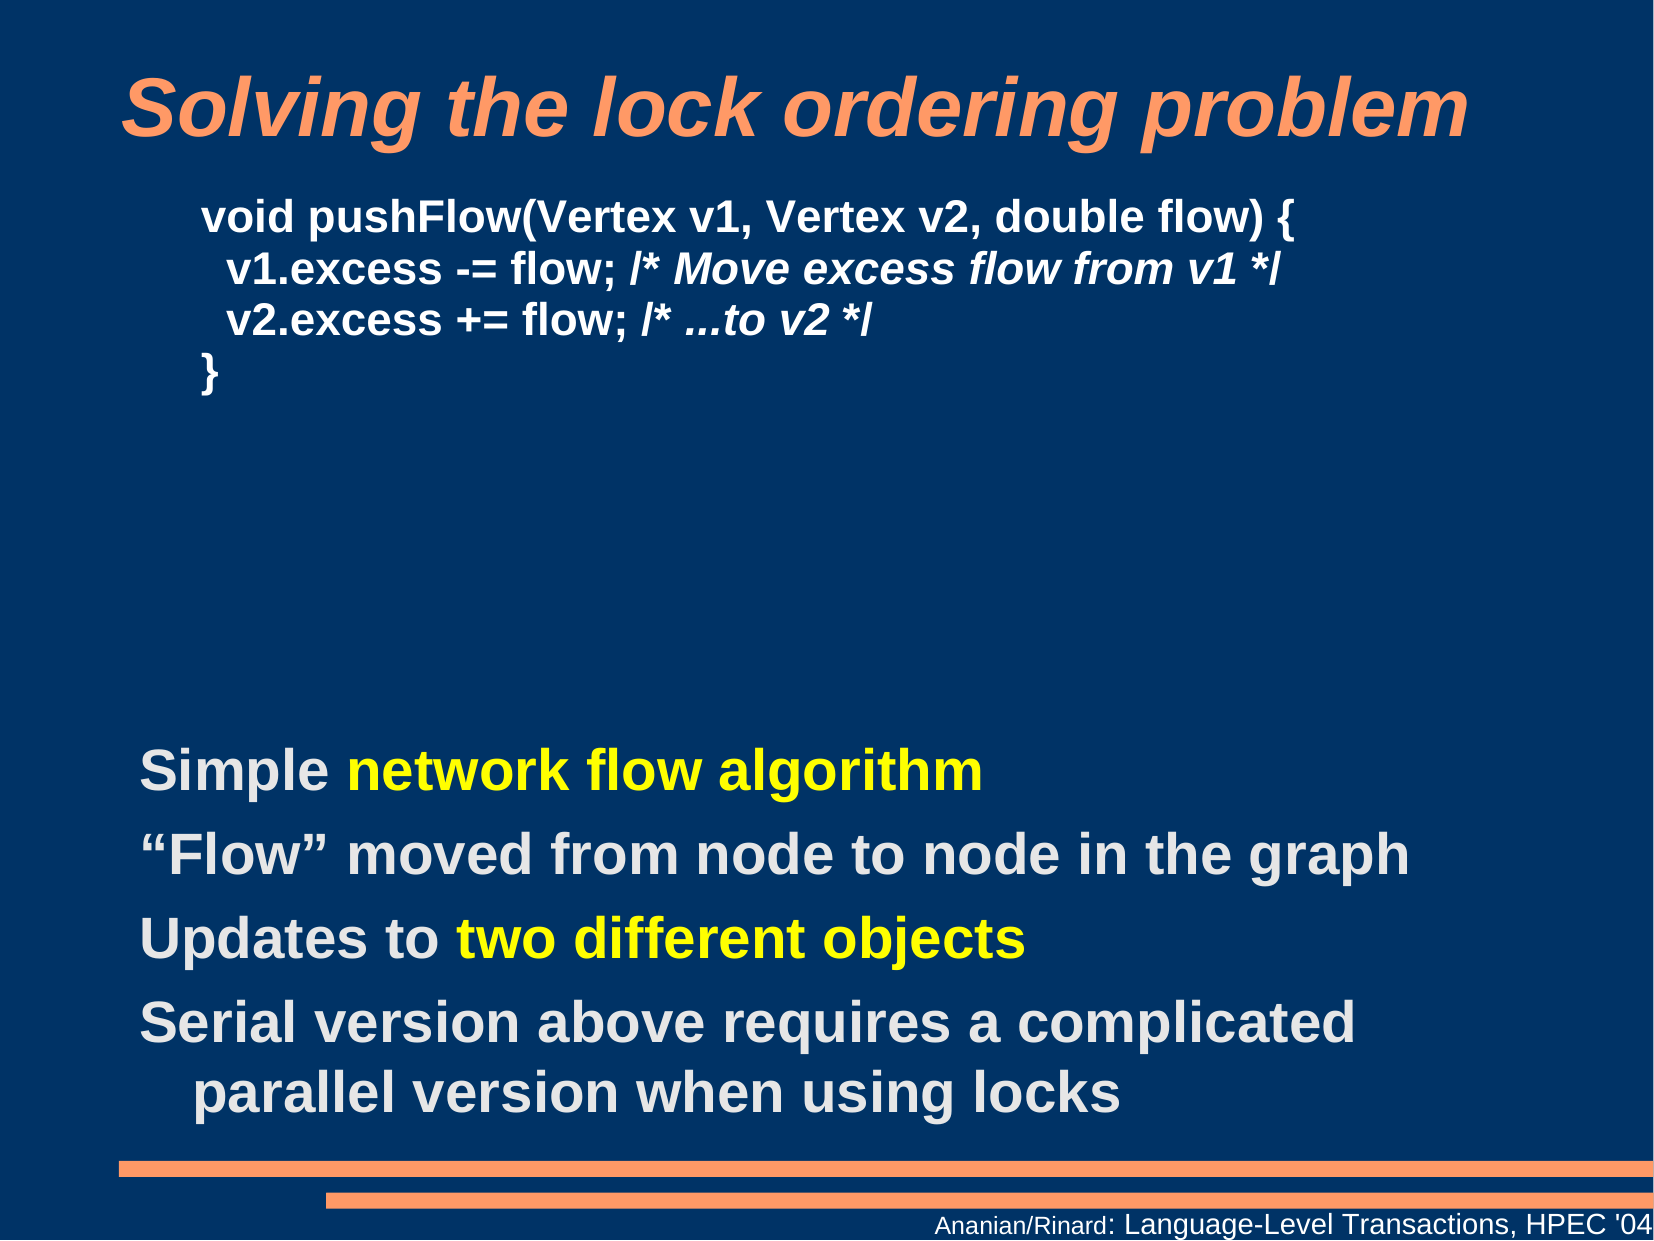

# Solving the lock ordering problem
void pushFlow(Vertex v1, Vertex v2, double flow) {
 v1.excess -= flow; /* Move excess flow from v1 */
 v2.excess += flow; /* ...to v2 */
}
Simple network flow algorithm
“Flow” moved from node to node in the graph
Updates to two different objects
Serial version above requires a complicated parallel version when using locks